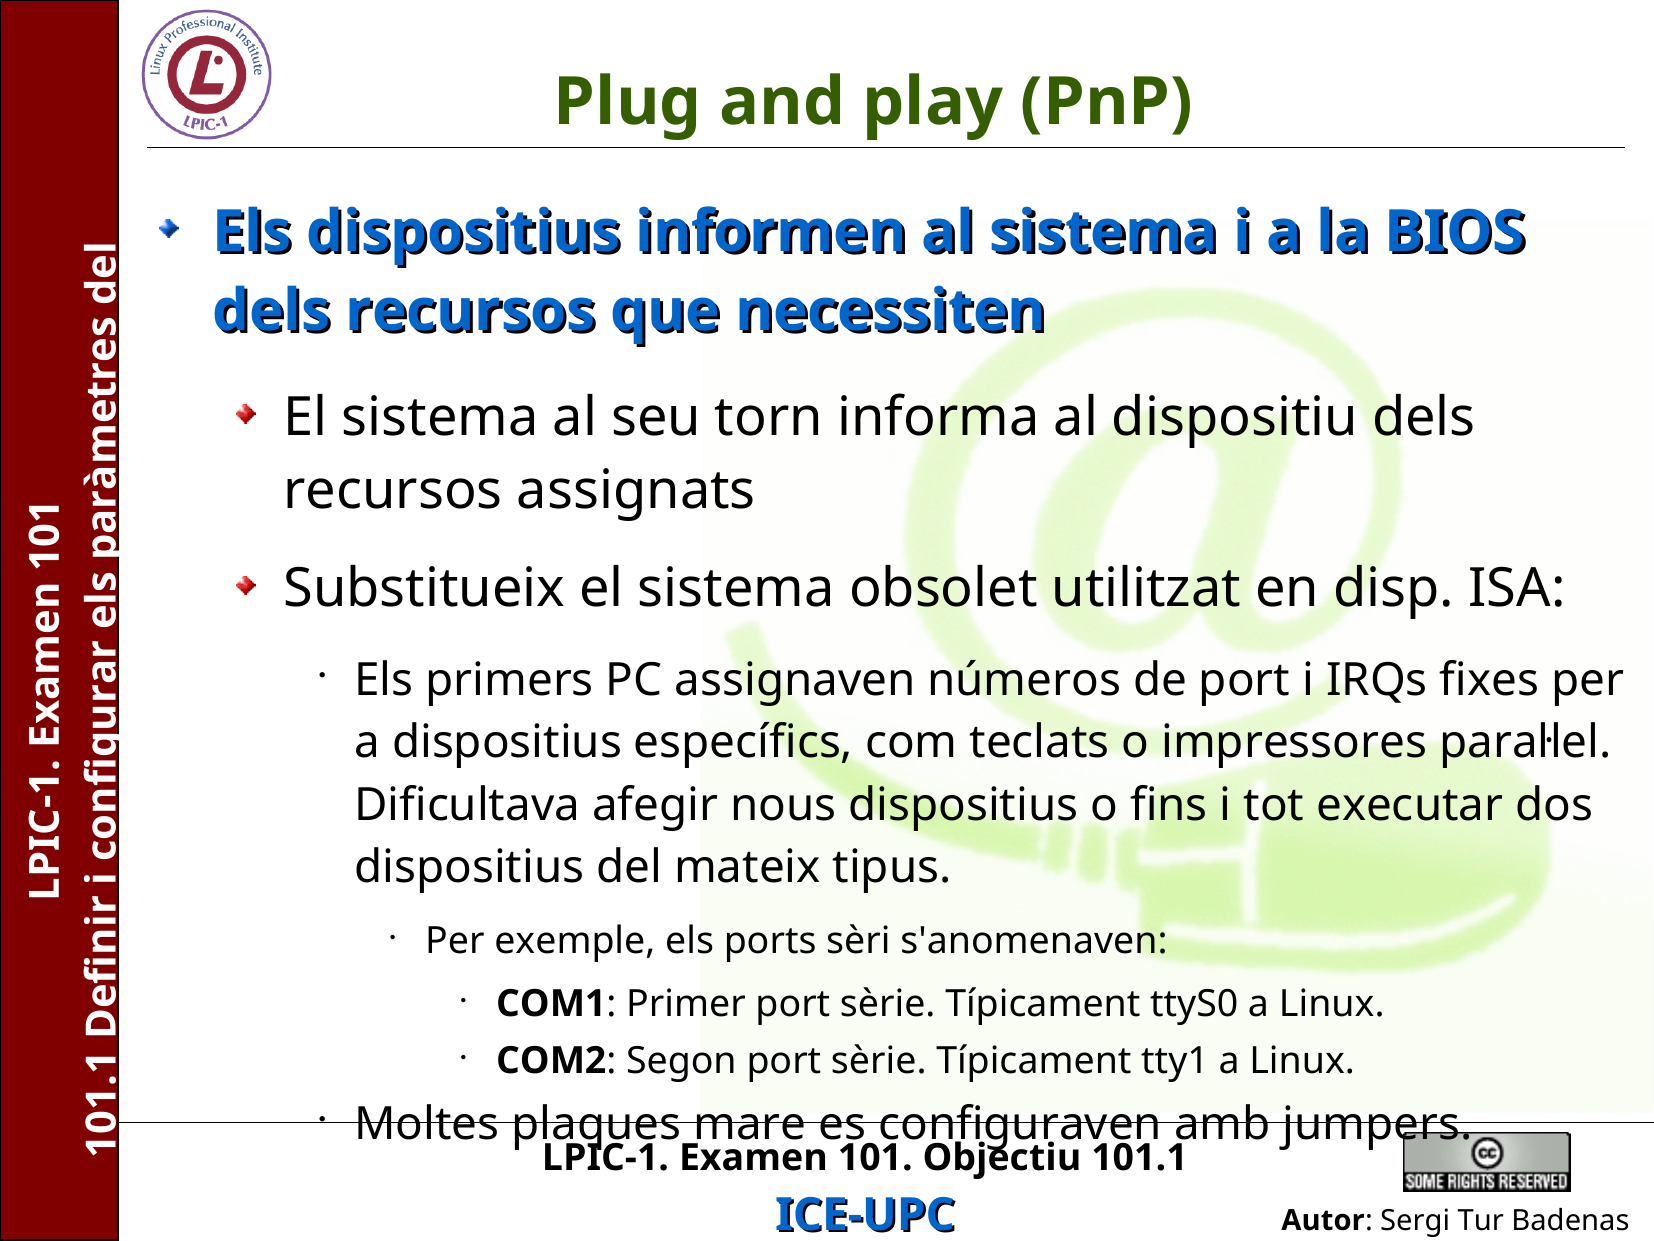

# Plug and play (PnP)
Els dispositius informen al sistema i a la BIOS dels recursos que necessiten
El sistema al seu torn informa al dispositiu dels recursos assignats
Substitueix el sistema obsolet utilitzat en disp. ISA:
Els primers PC assignaven números de port i IRQs fixes per a dispositius específics, com teclats o impressores paral·lel. Dificultava afegir nous dispositius o fins i tot executar dos dispositius del mateix tipus.
Per exemple, els ports sèri s'anomenaven:
COM1: Primer port sèrie. Típicament ttyS0 a Linux.
COM2: Segon port sèrie. Típicament tty1 a Linux.
Moltes plaques mare es configuraven amb jumpers.